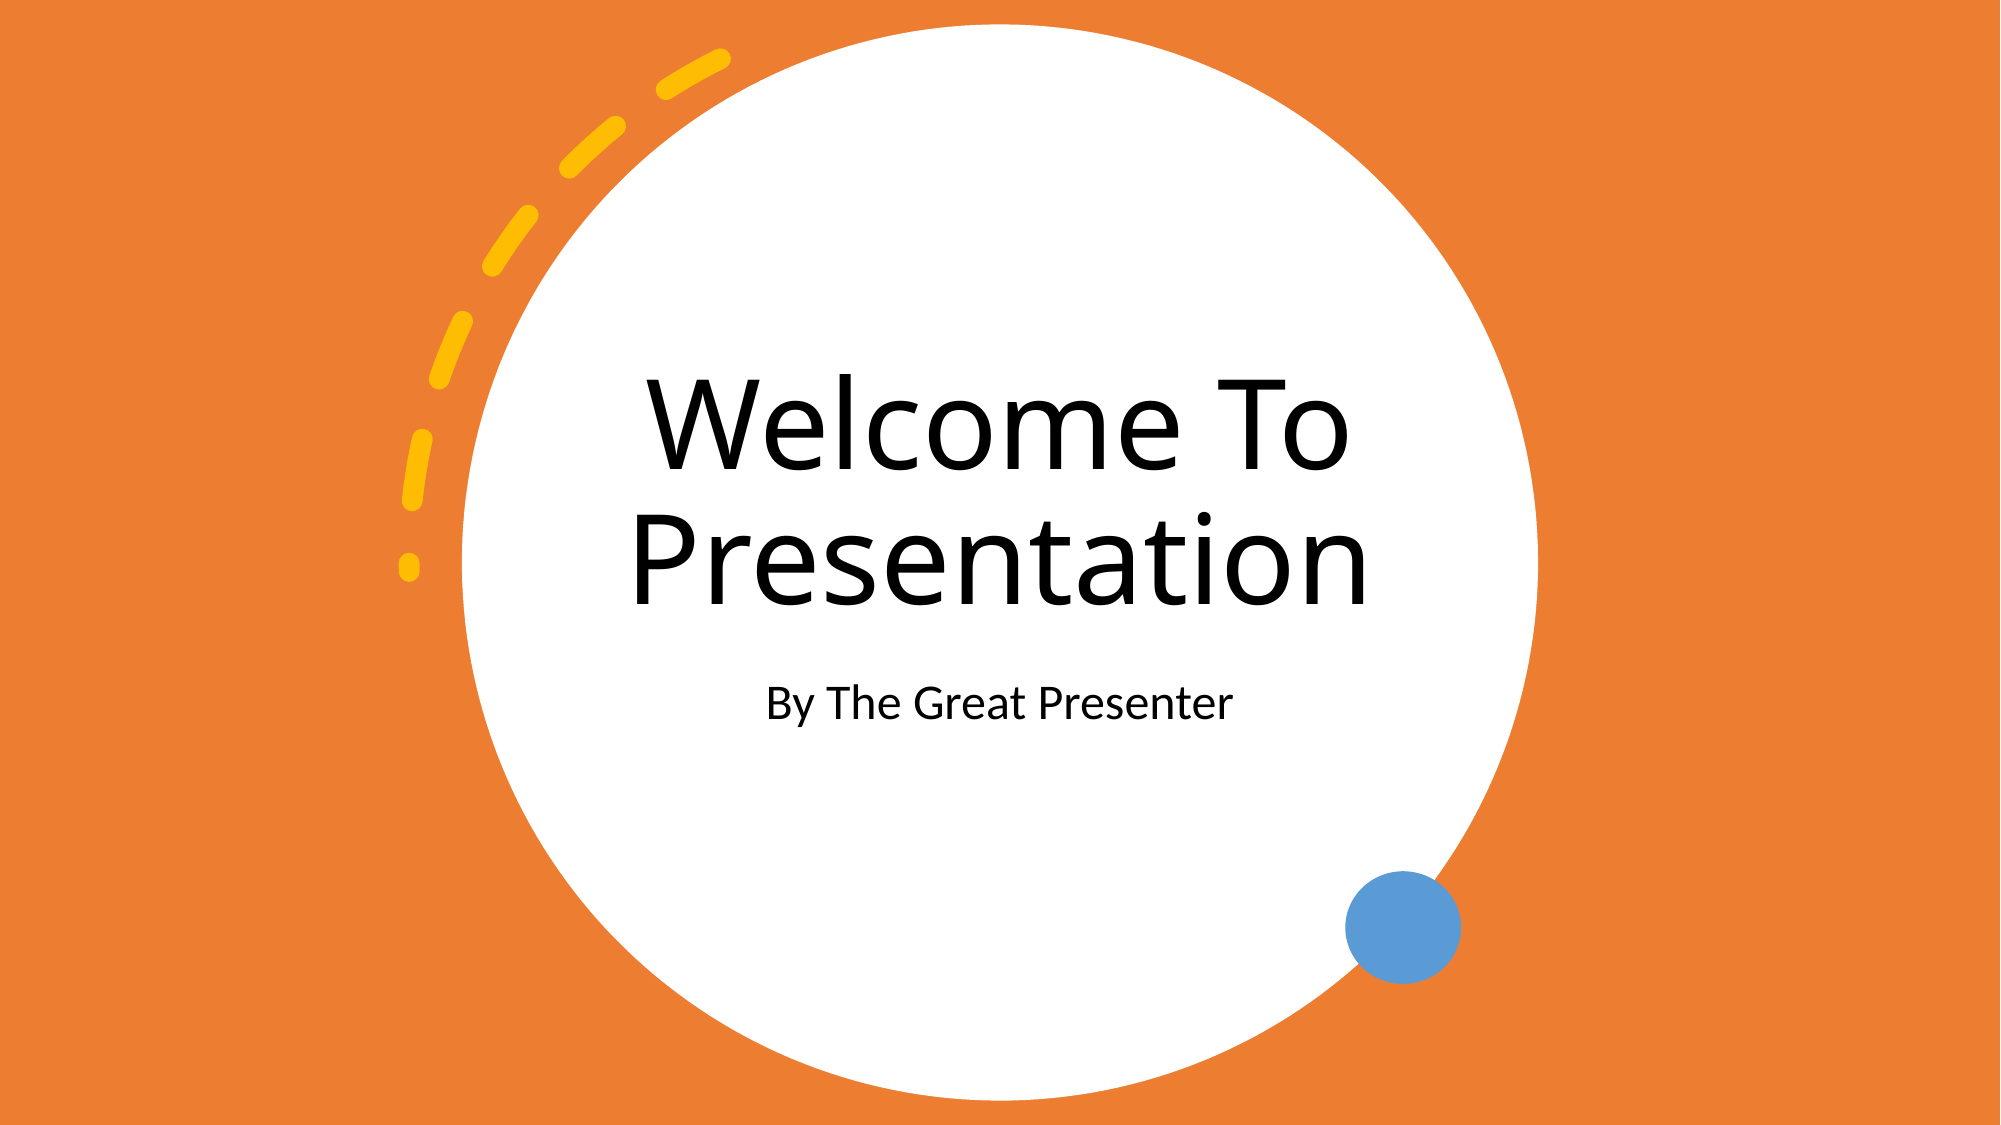

# Welcome To Presentation
By The Great Presenter